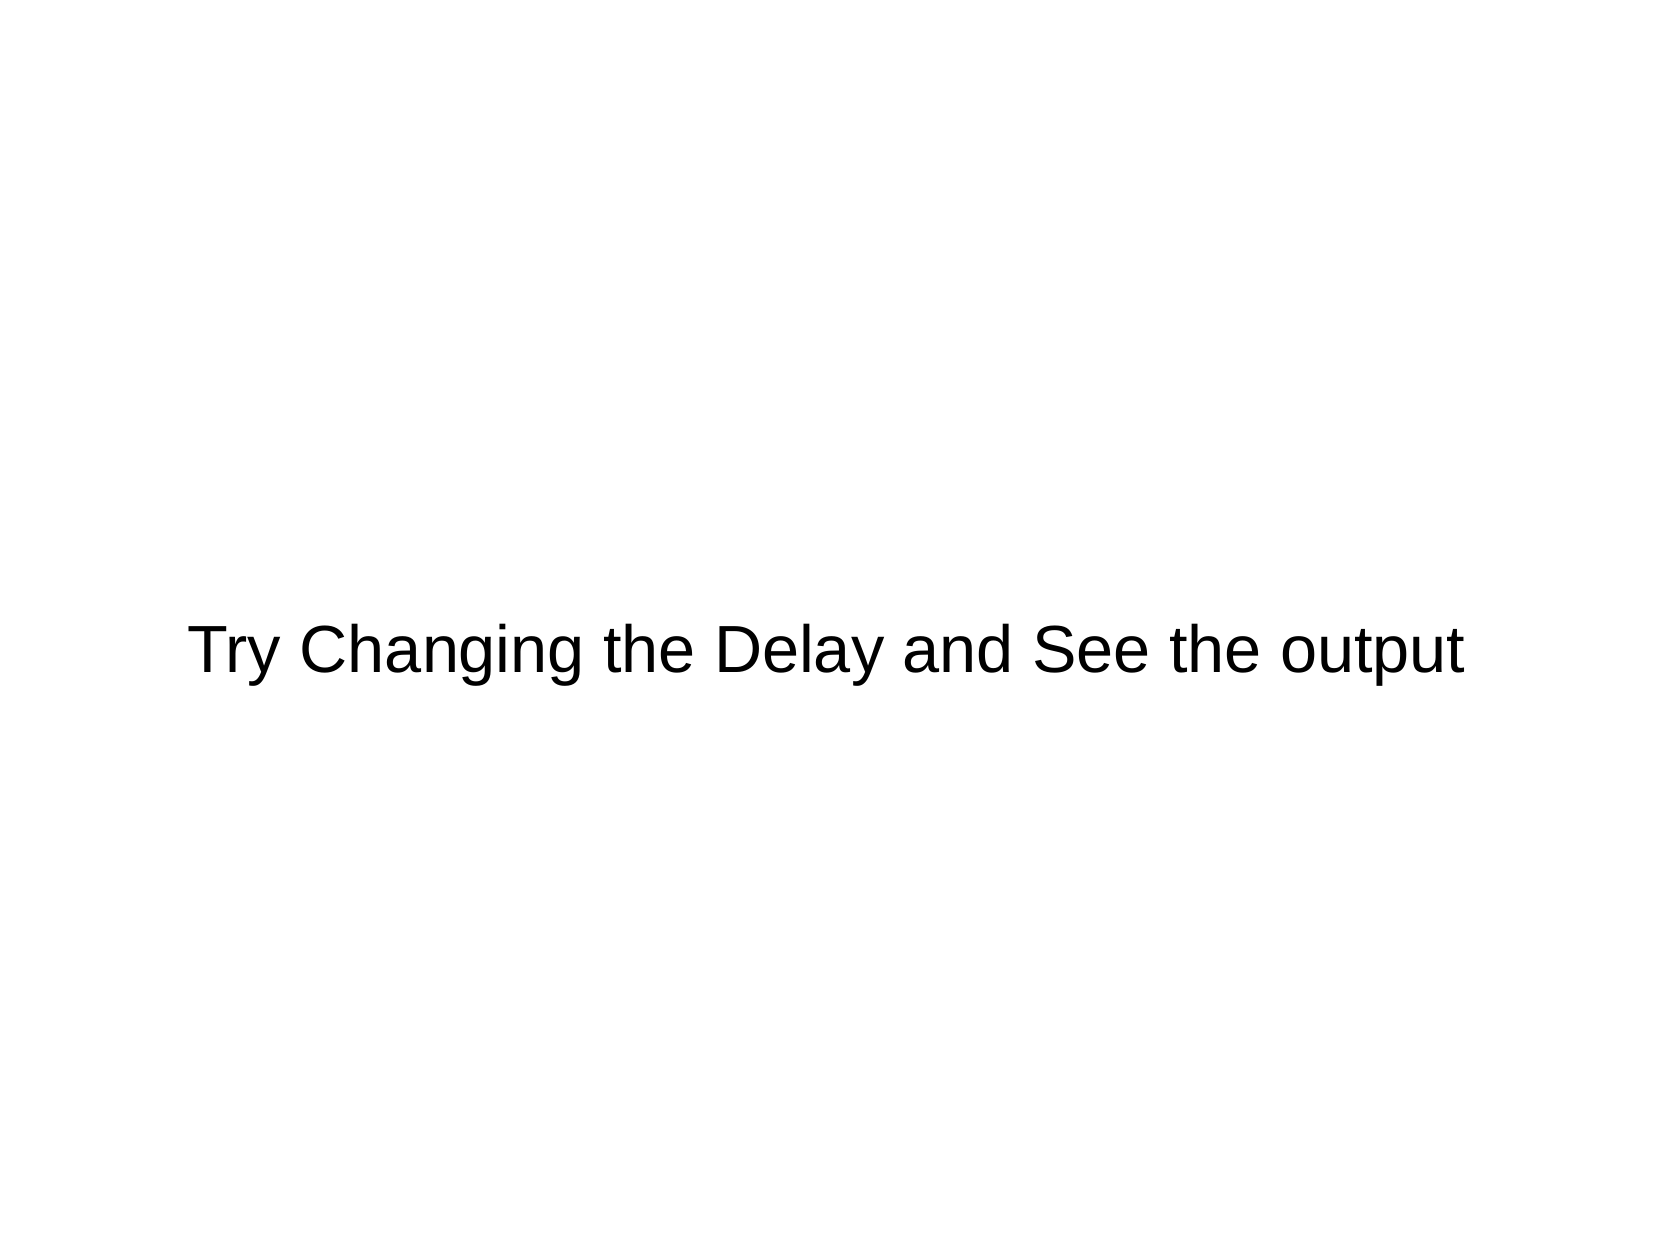

#
Try Changing the Delay and See the output